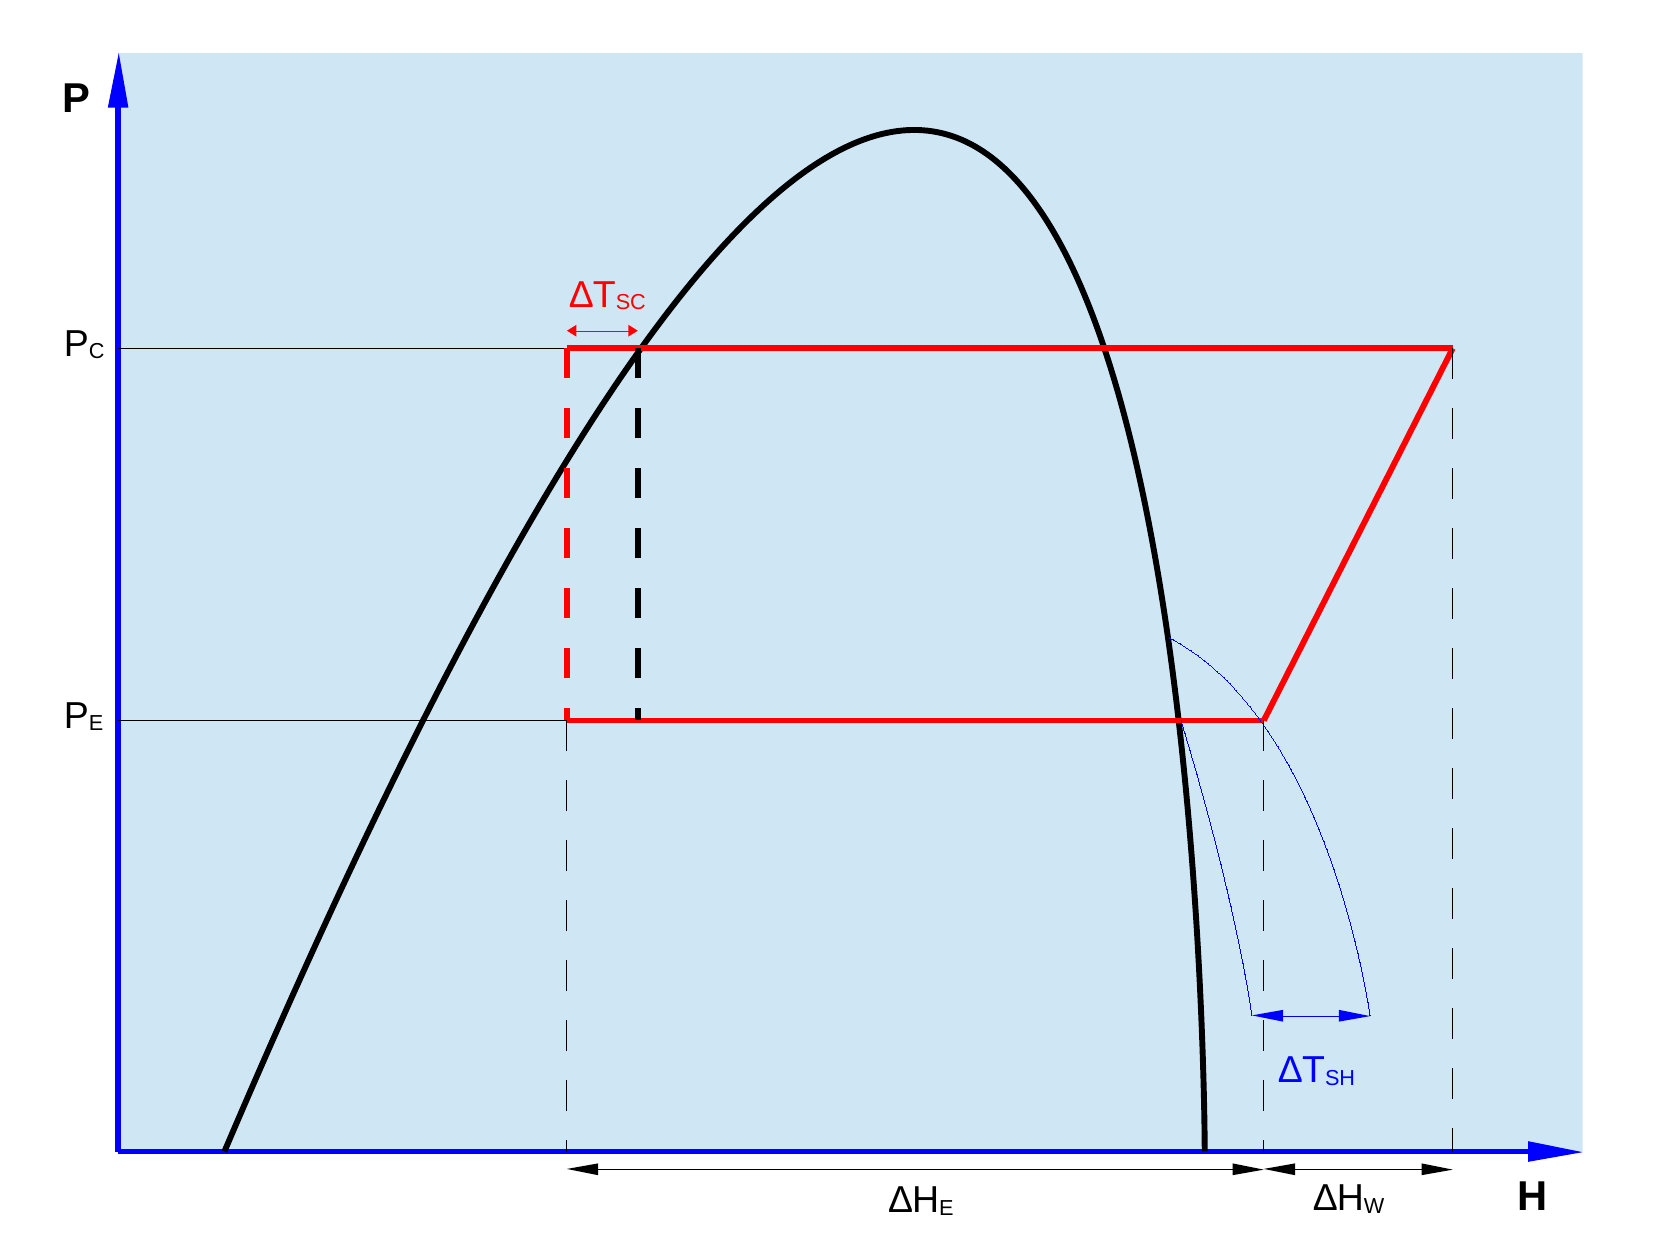

P
∆TSC
PC
PE
∆TSH
H
∆HW
∆HE